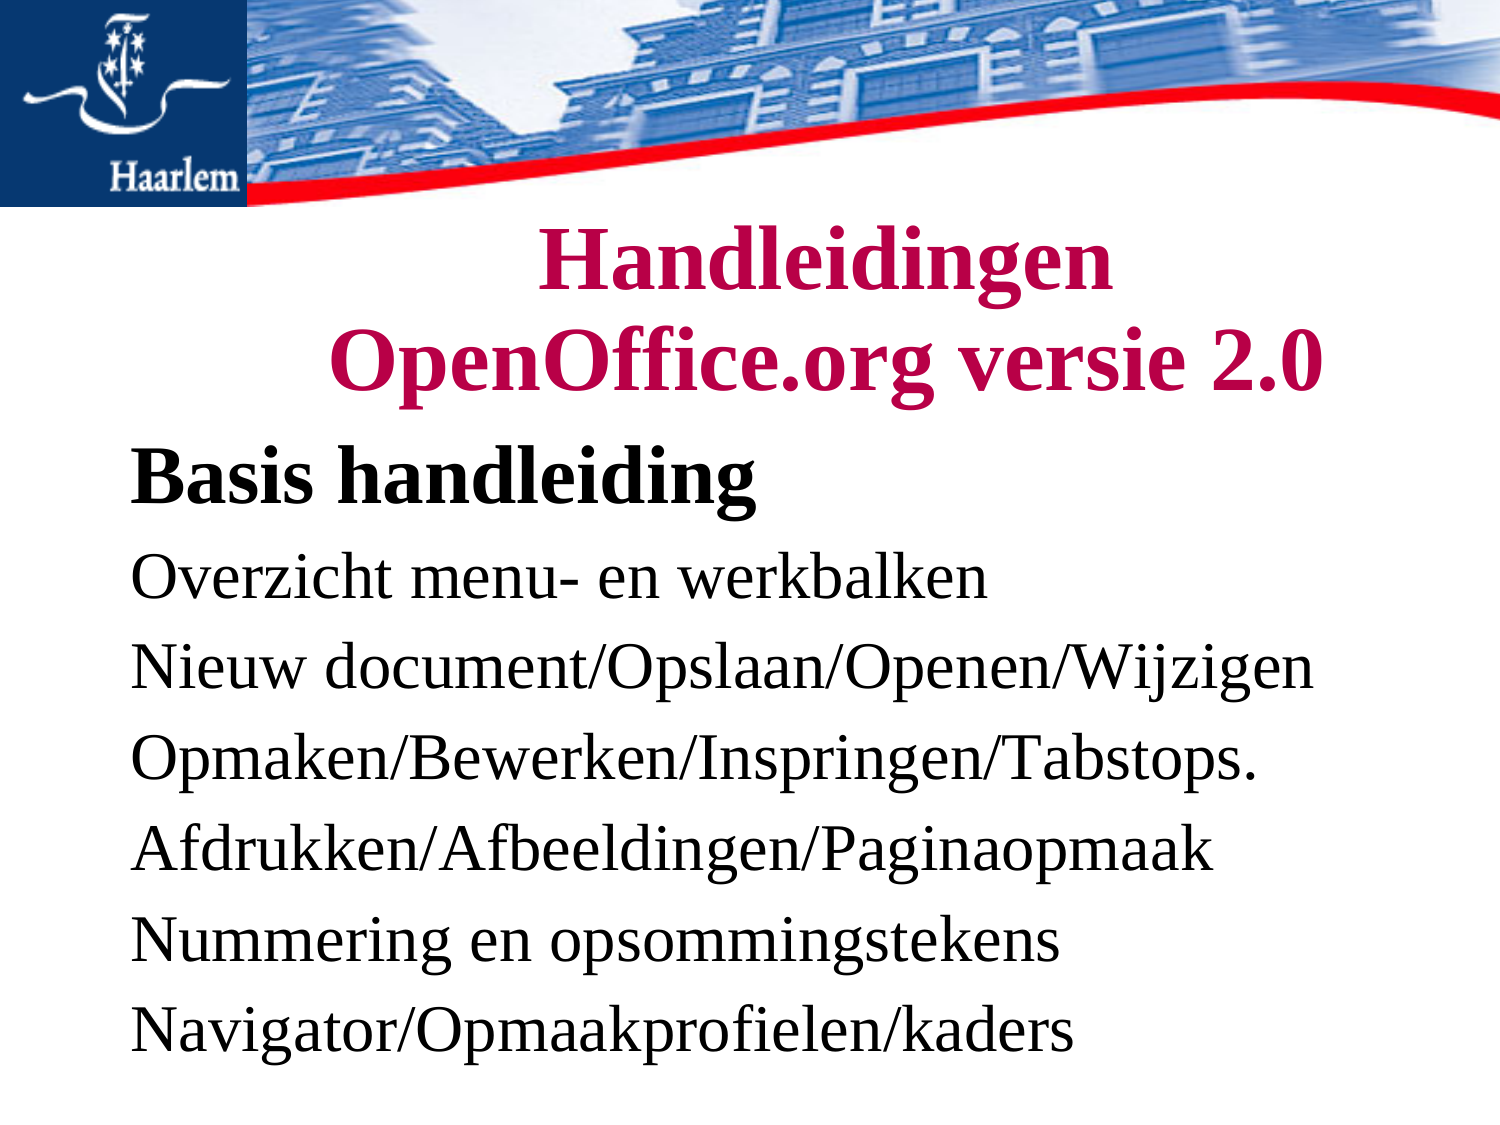

# Handleidingen OpenOffice.org versie 2.0
Basis handleiding
Overzicht menu- en werkbalken
Nieuw document/Opslaan/Openen/Wijzigen
Opmaken/Bewerken/Inspringen/Tabstops.
Afdrukken/Afbeeldingen/Paginaopmaak
Nummering en opsommingstekens
Navigator/Opmaakprofielen/kaders